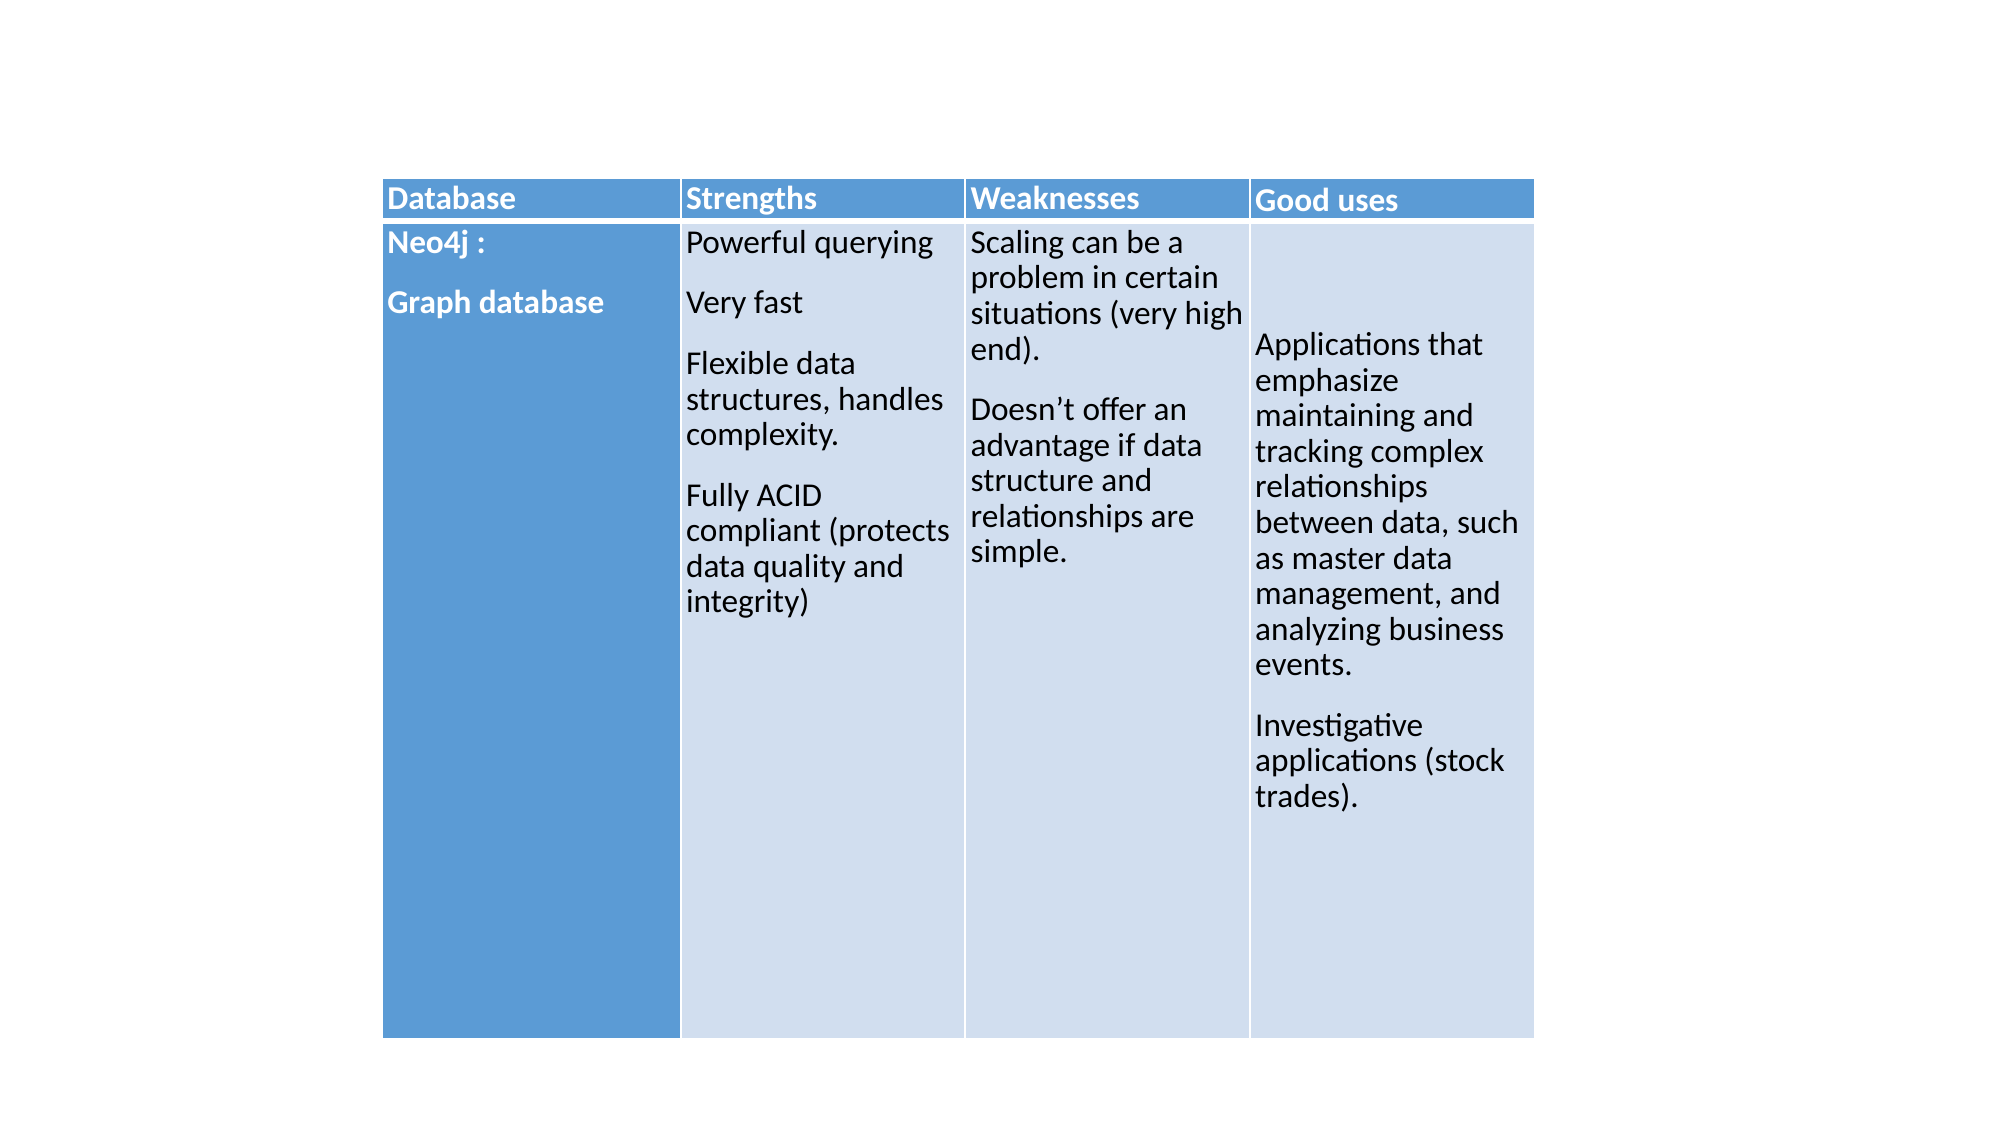

| Database | Strengths | Weaknesses | Good uses |
| --- | --- | --- | --- |
| Neo4j : Graph database | Powerful querying Very fast Flexible data structures, handles complexity. Fully ACID compliant (protects data quality and integrity) | Scaling can be a problem in certain situations (very high end). Doesn’t offer an advantage if data structure and relationships are simple. | Applications that emphasize maintaining and tracking complex relationships between data, such as master data management, and analyzing business events. Investigative applications (stock trades). |